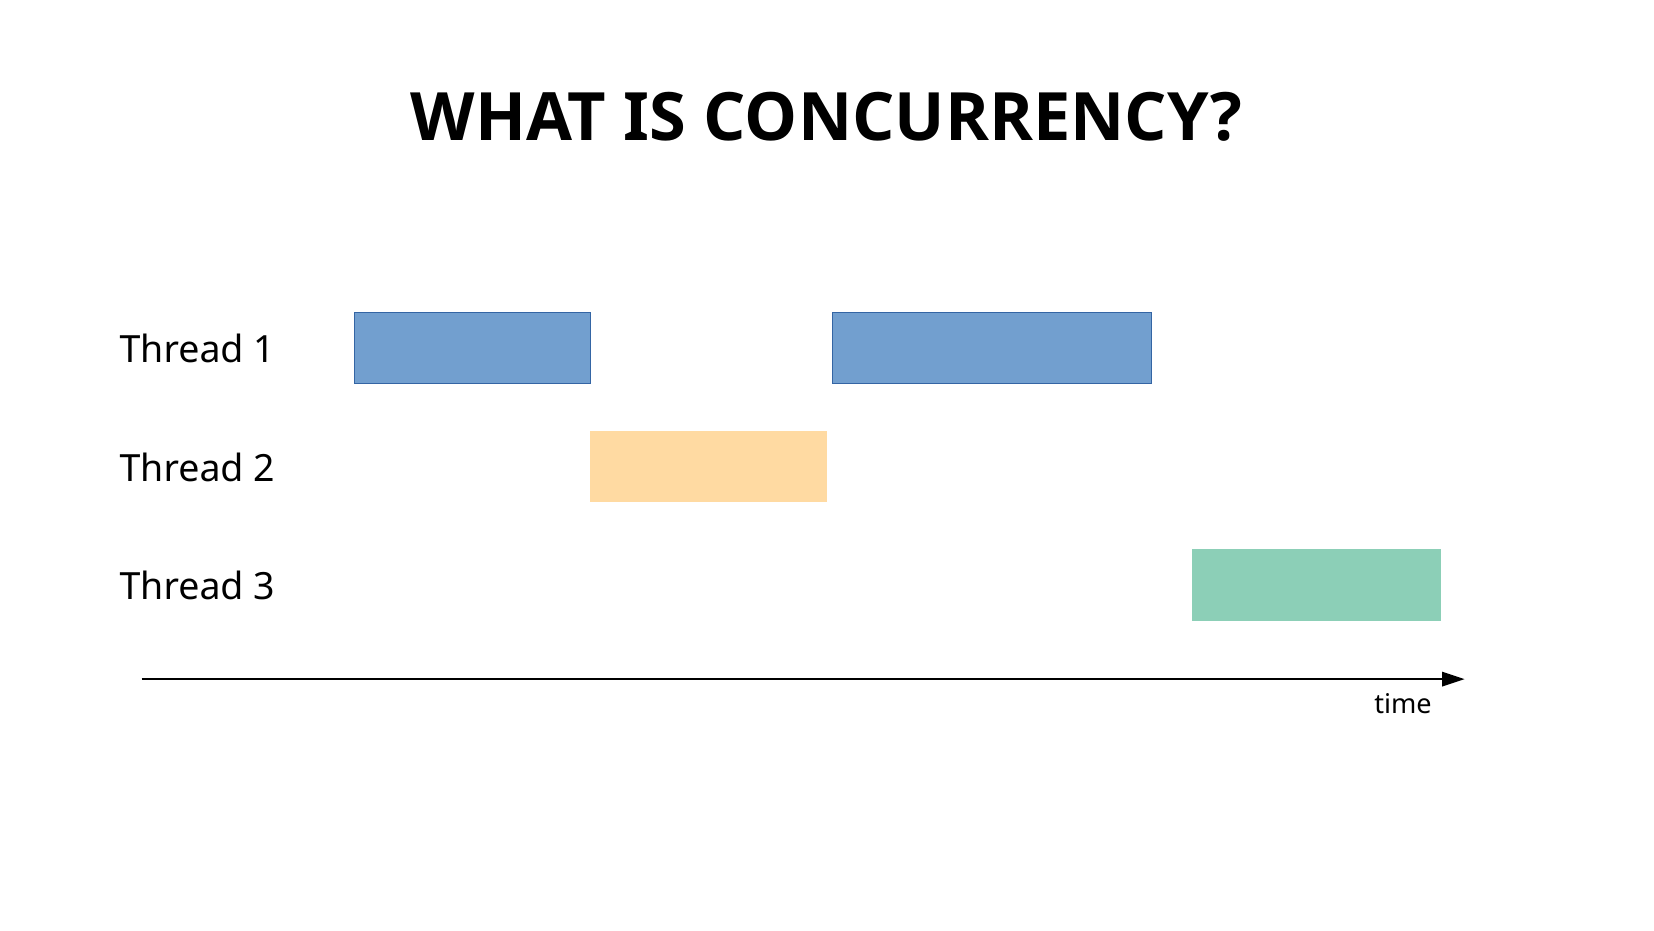

# WHAT IS CONCURRENCY?
Thread 1
Thread 2
Thread 3
time